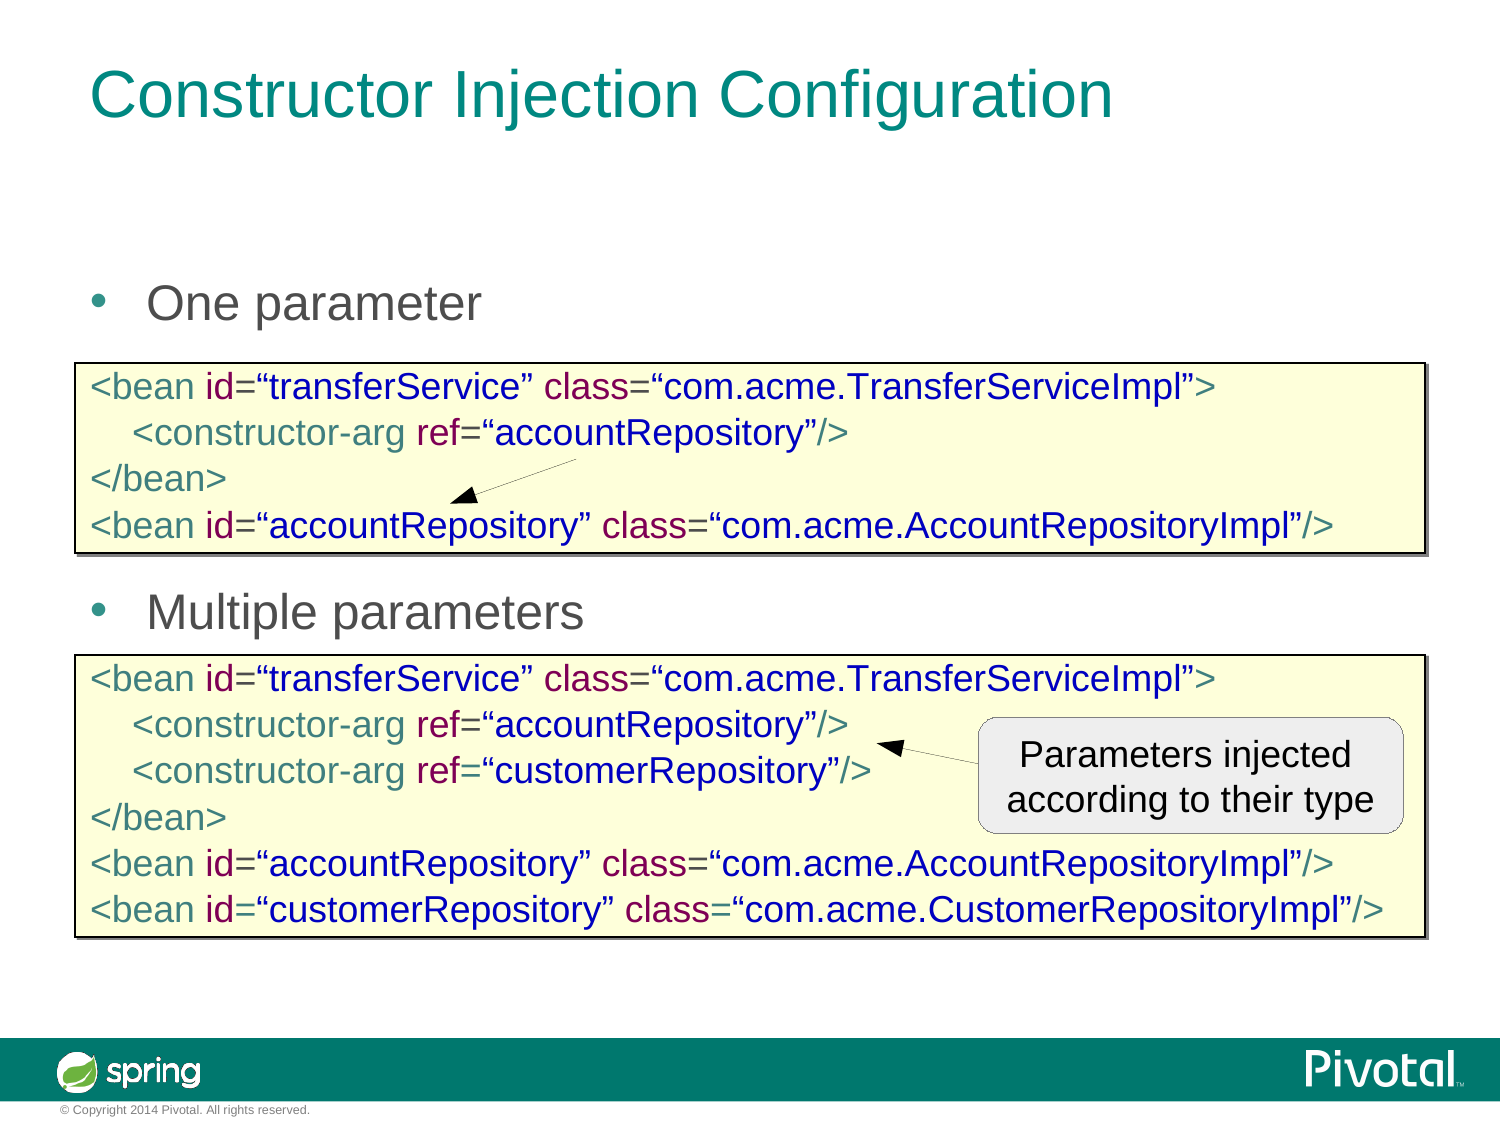

Constructor Injection Configuration
One parameter
Multiple parameters
<bean id=“transferService” class=“com.acme.TransferServiceImpl”>
 <constructor-arg ref=“accountRepository”/>
</bean>
<bean id=“accountRepository” class=“com.acme.AccountRepositoryImpl”/>
# <bean id=“transferService” class=“com.acme.TransferServiceImpl”>
 <constructor-arg ref=“accountRepository”/>
 <constructor-arg ref=“customerRepository”/>
</bean>
<bean id=“accountRepository” class=“com.acme.AccountRepositoryImpl”/>
<bean id=“customerRepository” class=“com.acme.CustomerRepositoryImpl”/>
Parameters injected
according to their type